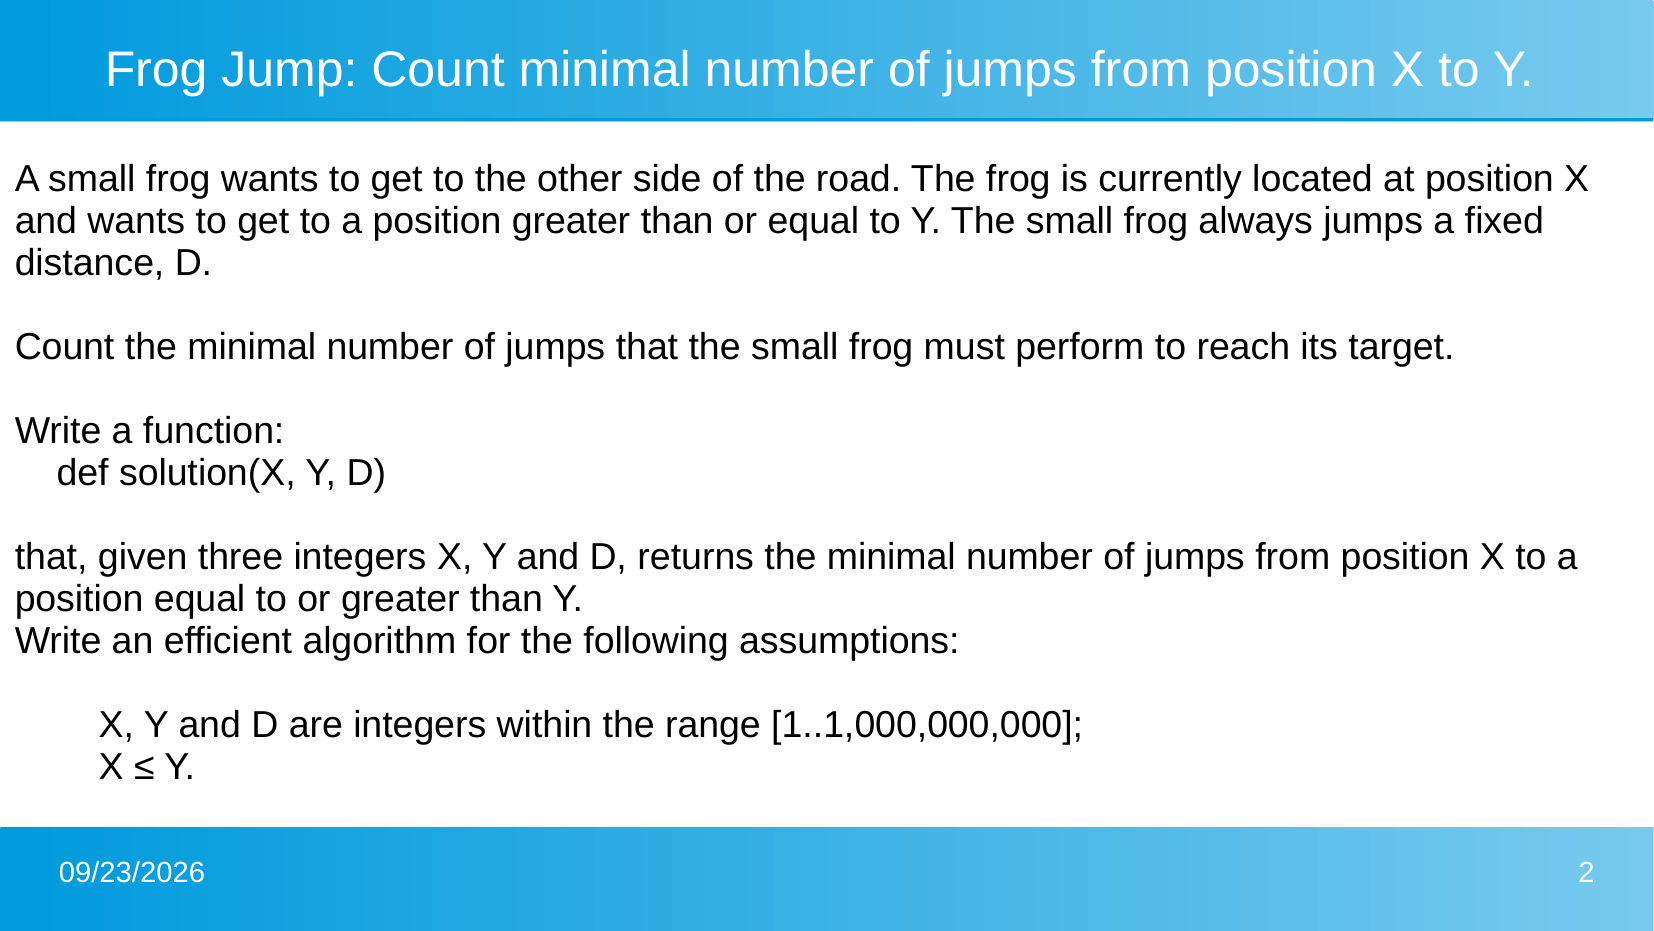

# Frog Jump: Count minimal number of jumps from position X to Y.
A small frog wants to get to the other side of the road. The frog is currently located at position X and wants to get to a position greater than or equal to Y. The small frog always jumps a fixed distance, D.
Count the minimal number of jumps that the small frog must perform to reach its target.
Write a function:
 def solution(X, Y, D)
that, given three integers X, Y and D, returns the minimal number of jumps from position X to a position equal to or greater than Y.
Write an efficient algorithm for the following assumptions:
 X, Y and D are integers within the range [1..1,000,000,000];
 X ≤ Y.
2